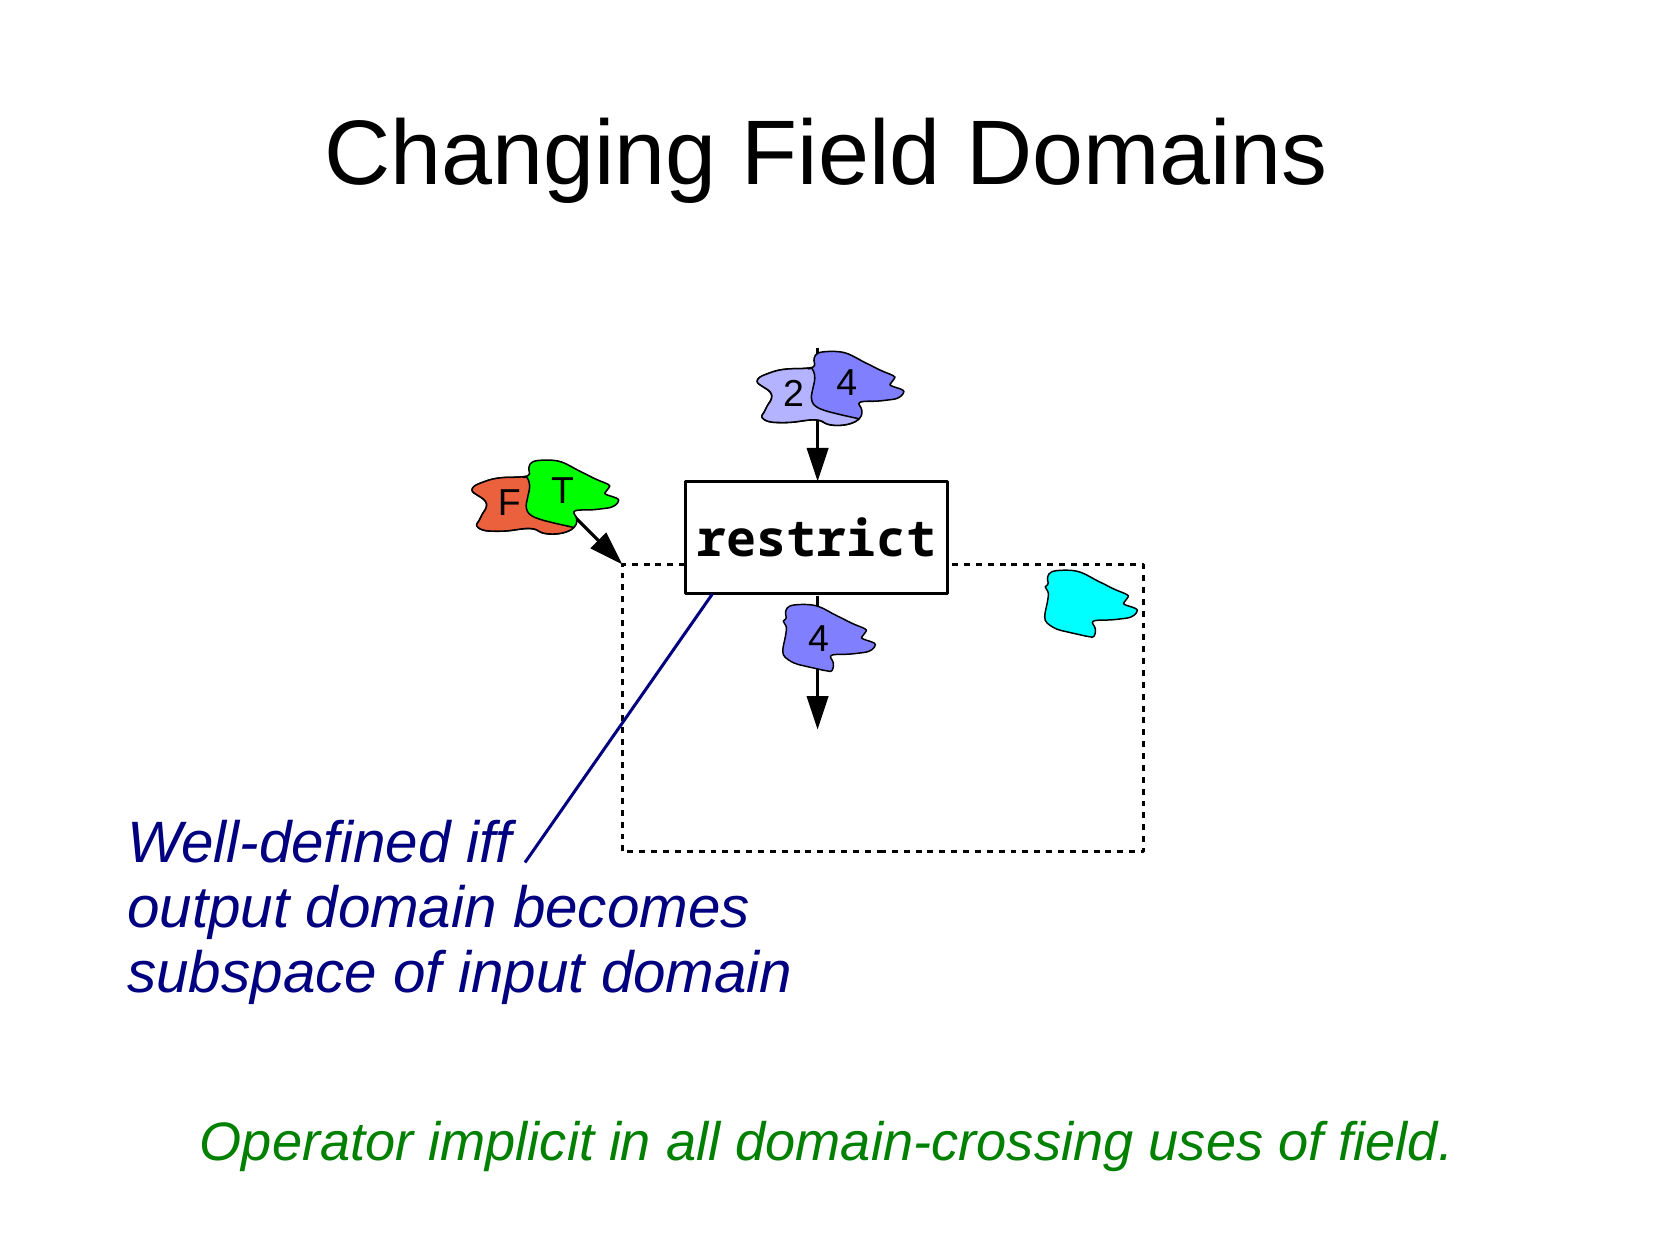

# Changing Field Domains
4
2
T
F
restrict
4
Well-defined iff
output domain becomes subspace of input domain
Operator implicit in all domain-crossing uses of field.